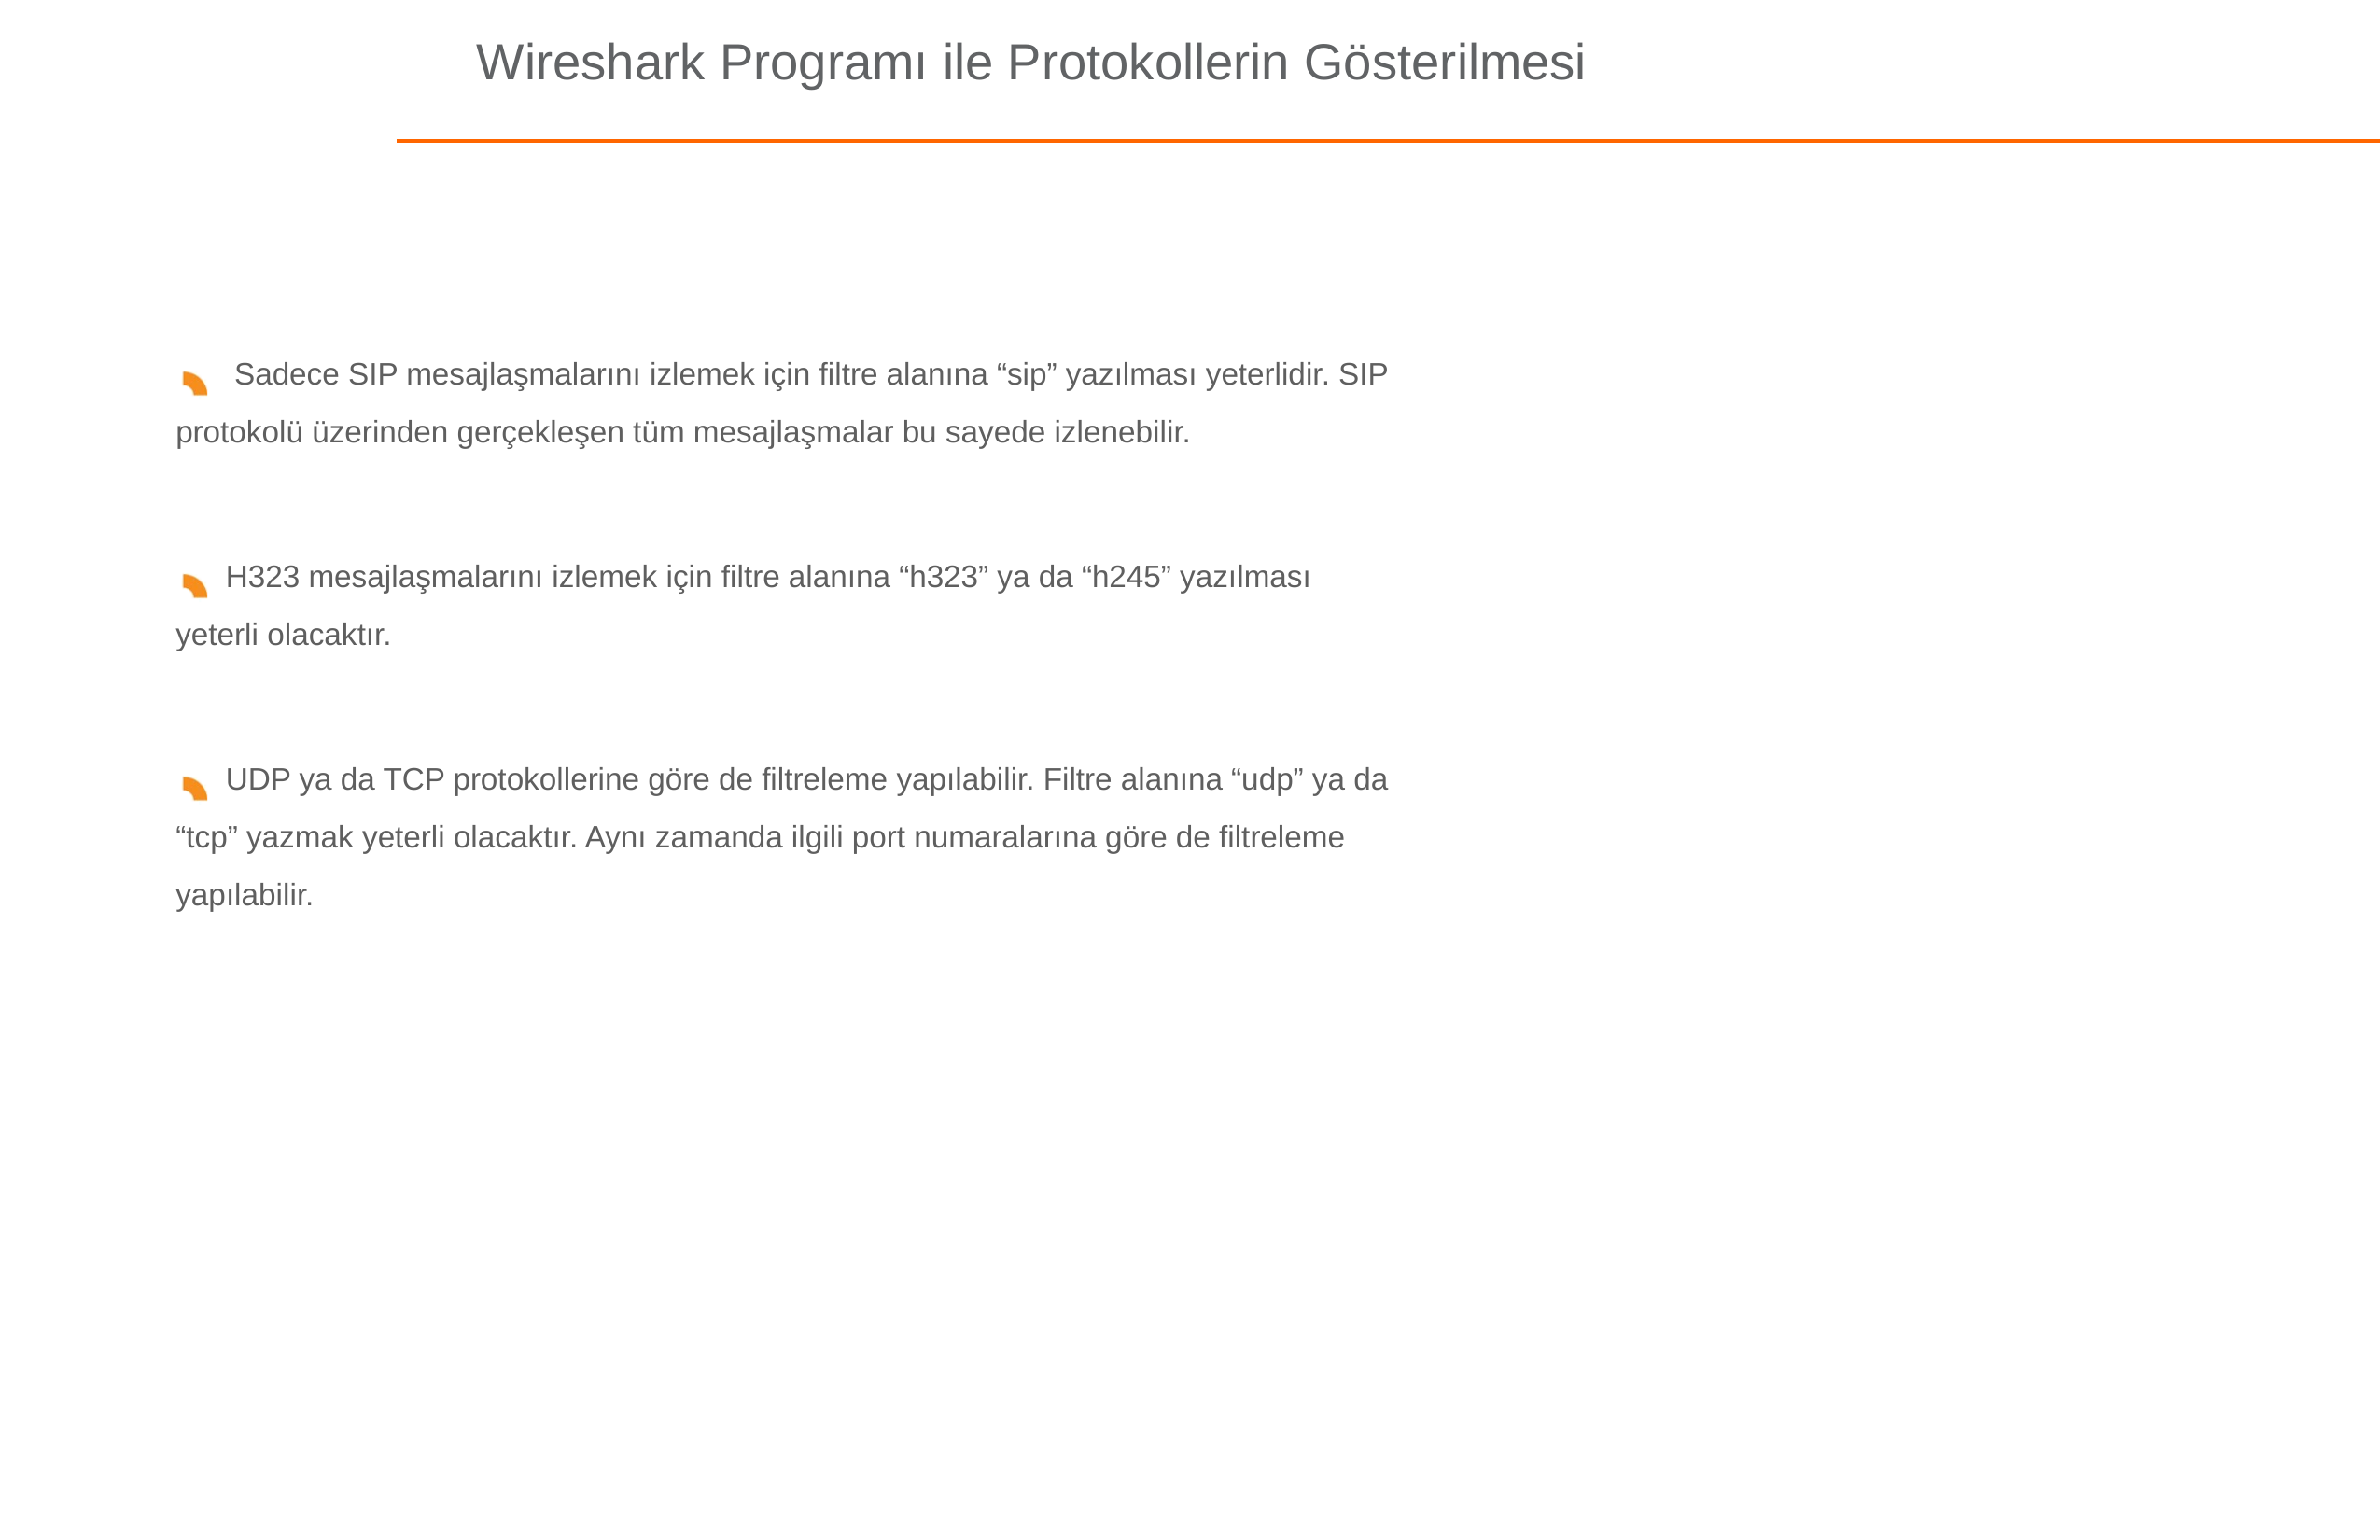

Wireshark Programı ile Protokollerin Gösterilmesi
 Sadece SIP mesajlaşmalarını izlemek için filtre alanına “sip” yazılması yeterlidir. SIP
protokolü üzerinden gerçekleşen tüm mesajlaşmalar bu sayede izlenebilir.
 H323 mesajlaşmalarını izlemek için filtre alanına “h323” ya da “h245” yazılması
yeterli olacaktır.
 UDP ya da TCP protokollerine göre de filtreleme yapılabilir. Filtre alanına “udp” ya da
“tcp” yazmak yeterli olacaktır. Aynı zamanda ilgili port numaralarına göre de filtreleme
yapılabilir.